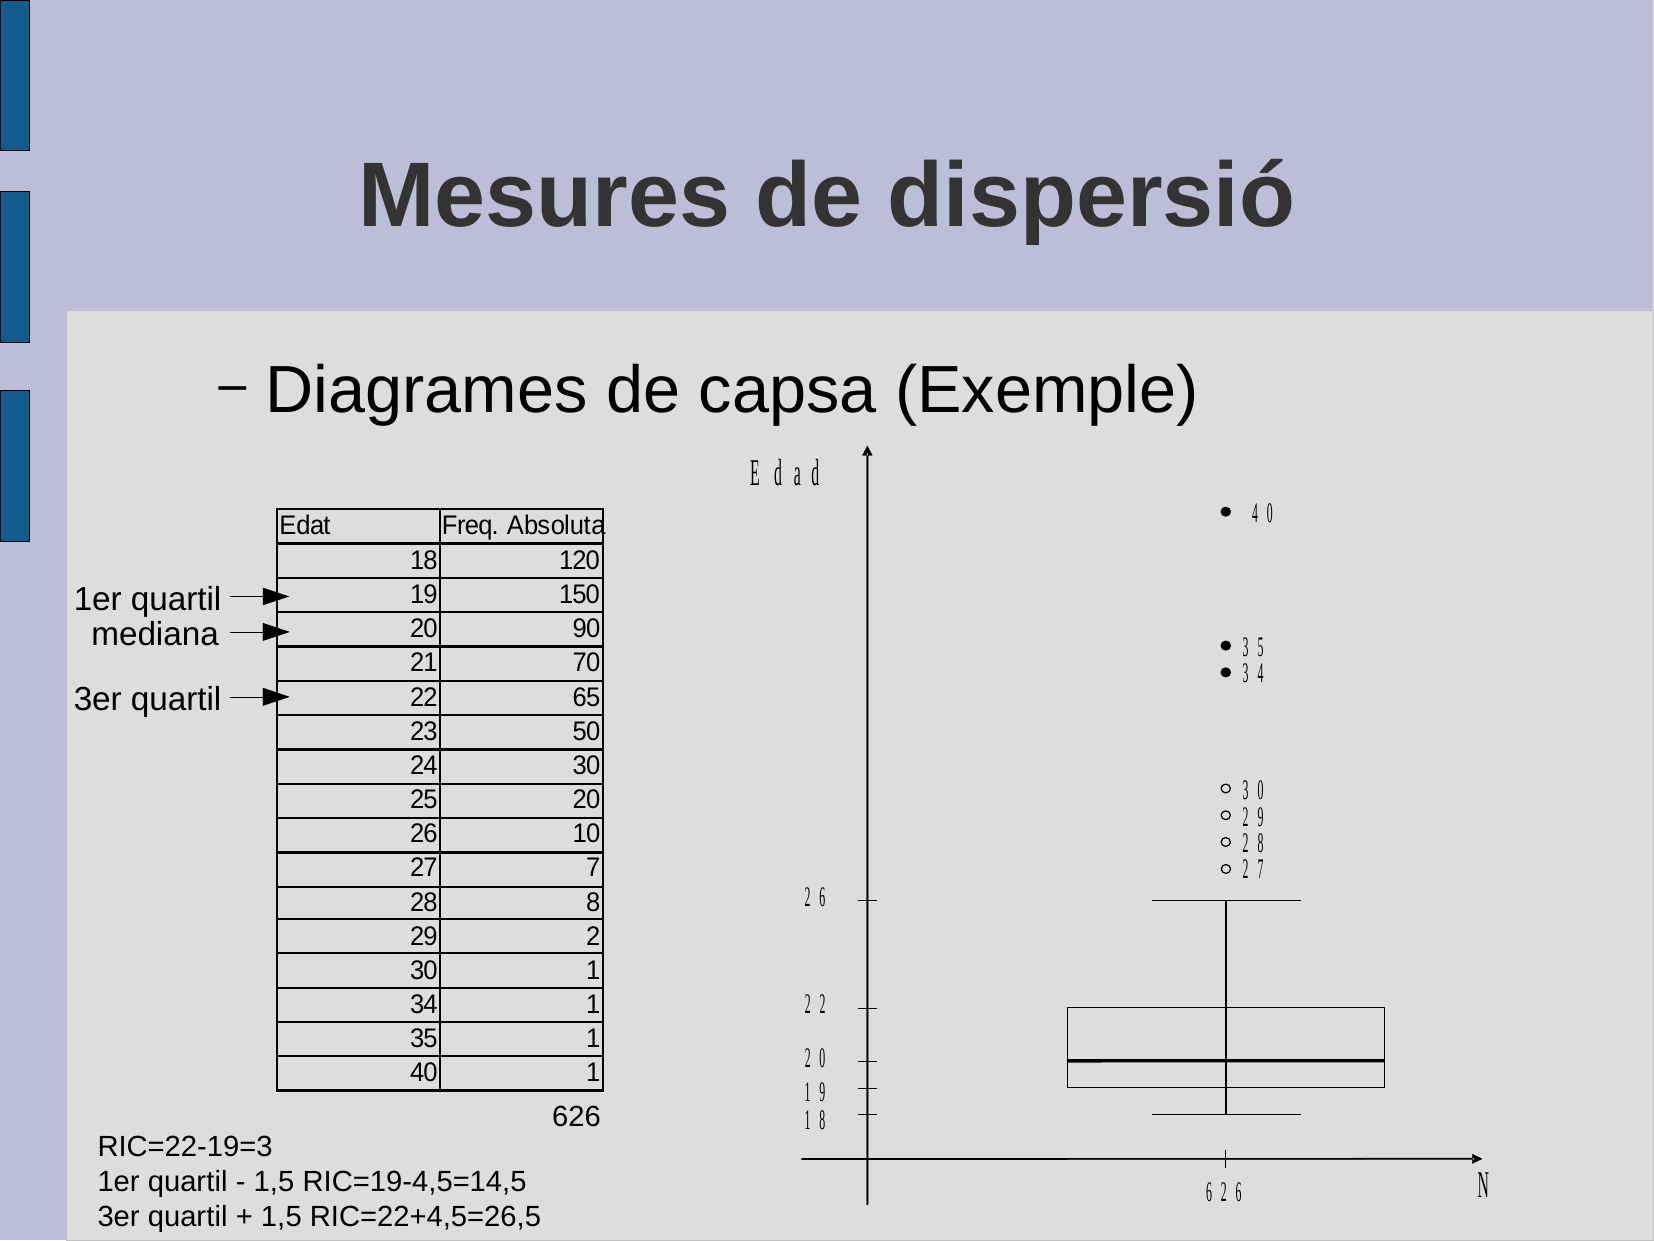

# Mesures de dispersió
Diagrames de capsa (Exemple)
1er quartil
mediana
3er quartil
626
RIC=22-19=3
1er quartil - 1,5 RIC=19-4,5=14,5
3er quartil + 1,5 RIC=22+4,5=26,5